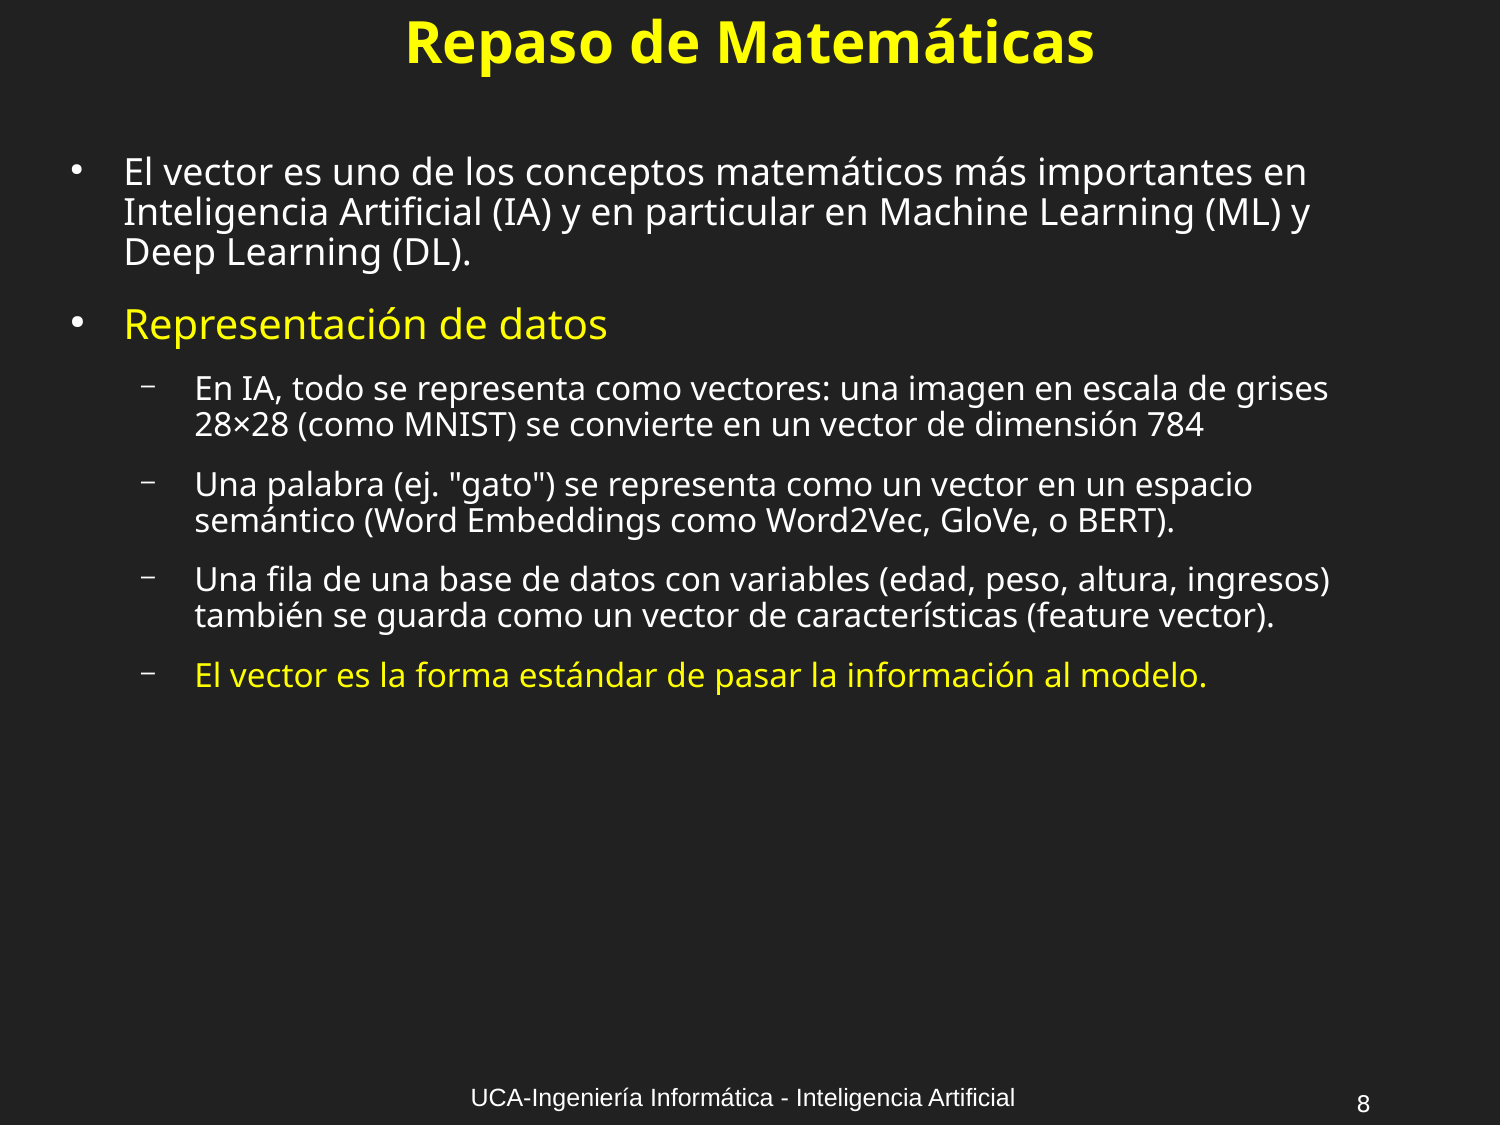

# Repaso de Matemáticas
El vector es uno de los conceptos matemáticos más importantes en Inteligencia Artificial (IA) y en particular en Machine Learning (ML) y Deep Learning (DL).
Representación de datos
En IA, todo se representa como vectores: una imagen en escala de grises 28×28 (como MNIST) se convierte en un vector de dimensión 784
Una palabra (ej. "gato") se representa como un vector en un espacio semántico (Word Embeddings como Word2Vec, GloVe, o BERT).
Una fila de una base de datos con variables (edad, peso, altura, ingresos) también se guarda como un vector de características (feature vector).
El vector es la forma estándar de pasar la información al modelo.